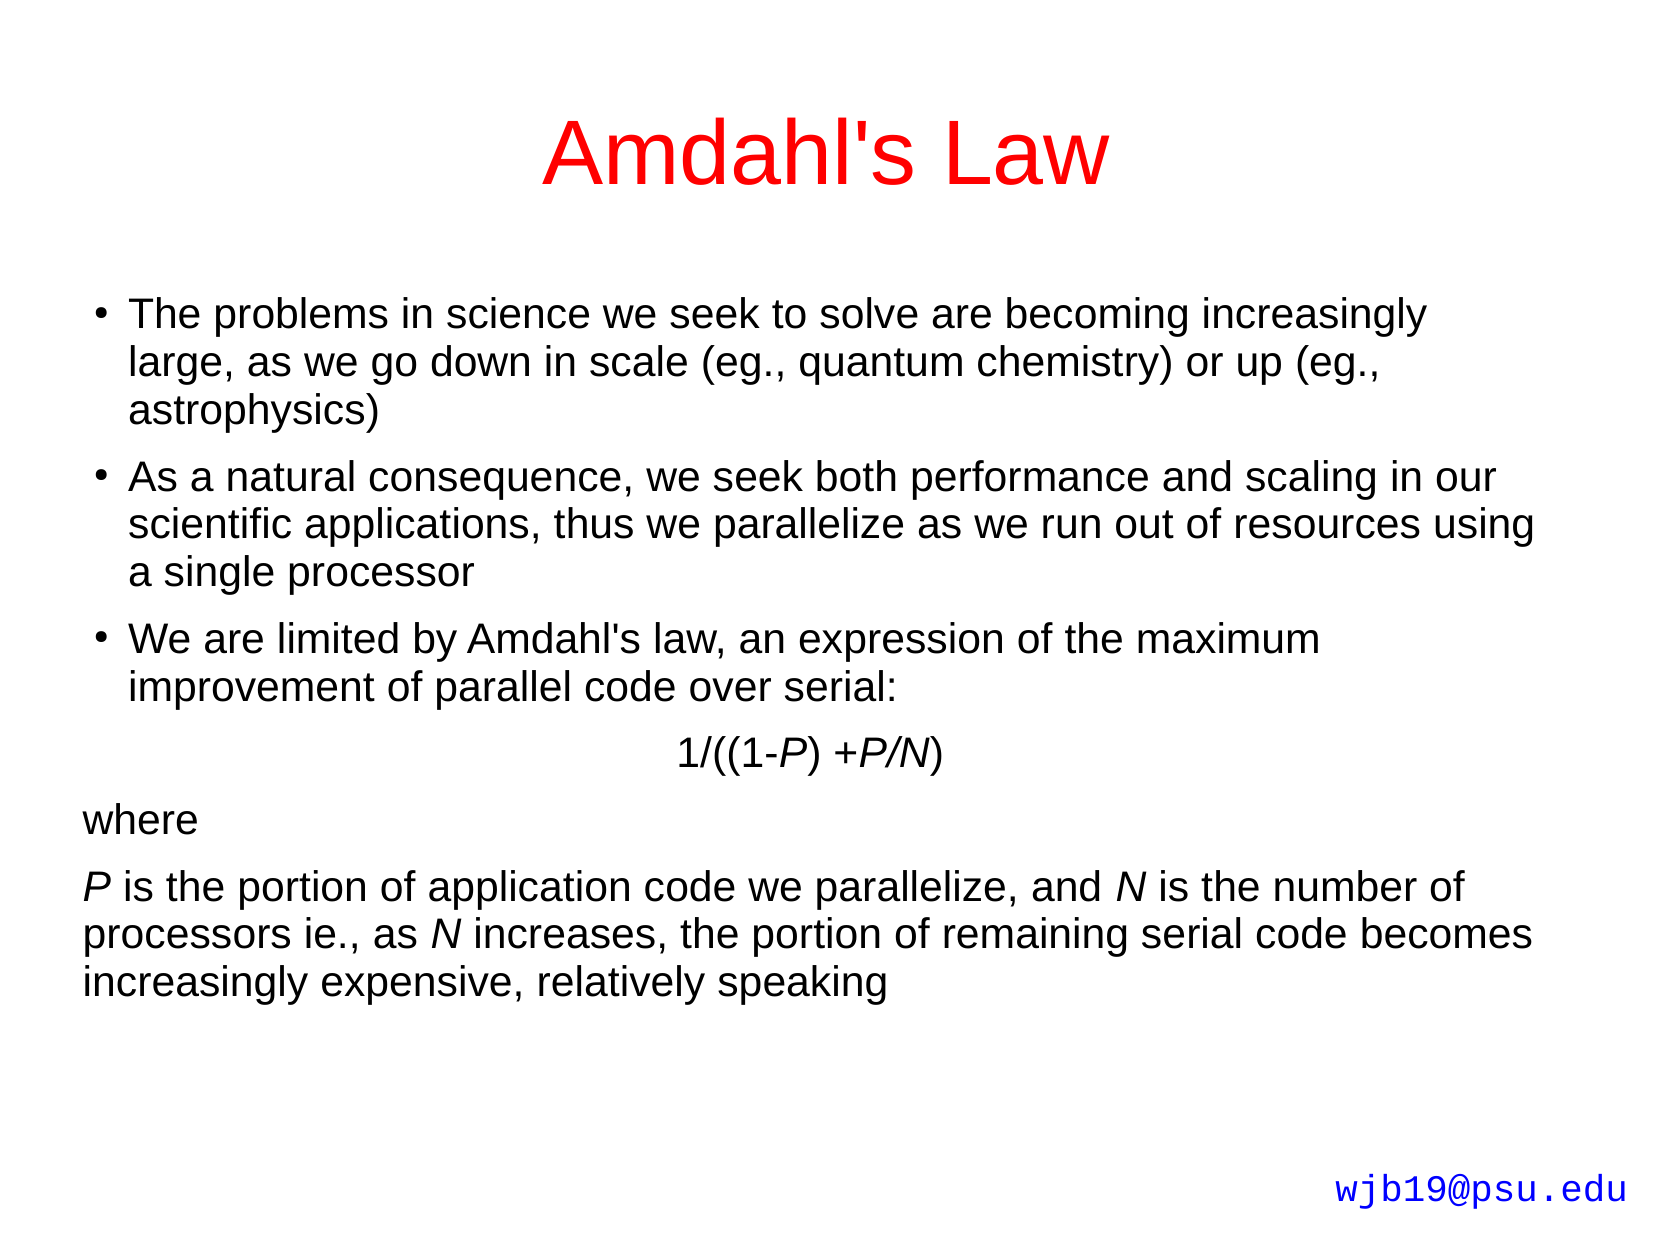

# Amdahl's Law
The problems in science we seek to solve are becoming increasingly large, as we go down in scale (eg., quantum chemistry) or up (eg., astrophysics)
As a natural consequence, we seek both performance and scaling in our scientific applications, thus we parallelize as we run out of resources using a single processor
We are limited by Amdahl's law, an expression of the maximum improvement of parallel code over serial:
1/((1-P) +P/N)
where
P is the portion of application code we parallelize, and N is the number of processors ie., as N increases, the portion of remaining serial code becomes increasingly expensive, relatively speaking
wjb19@psu.edu